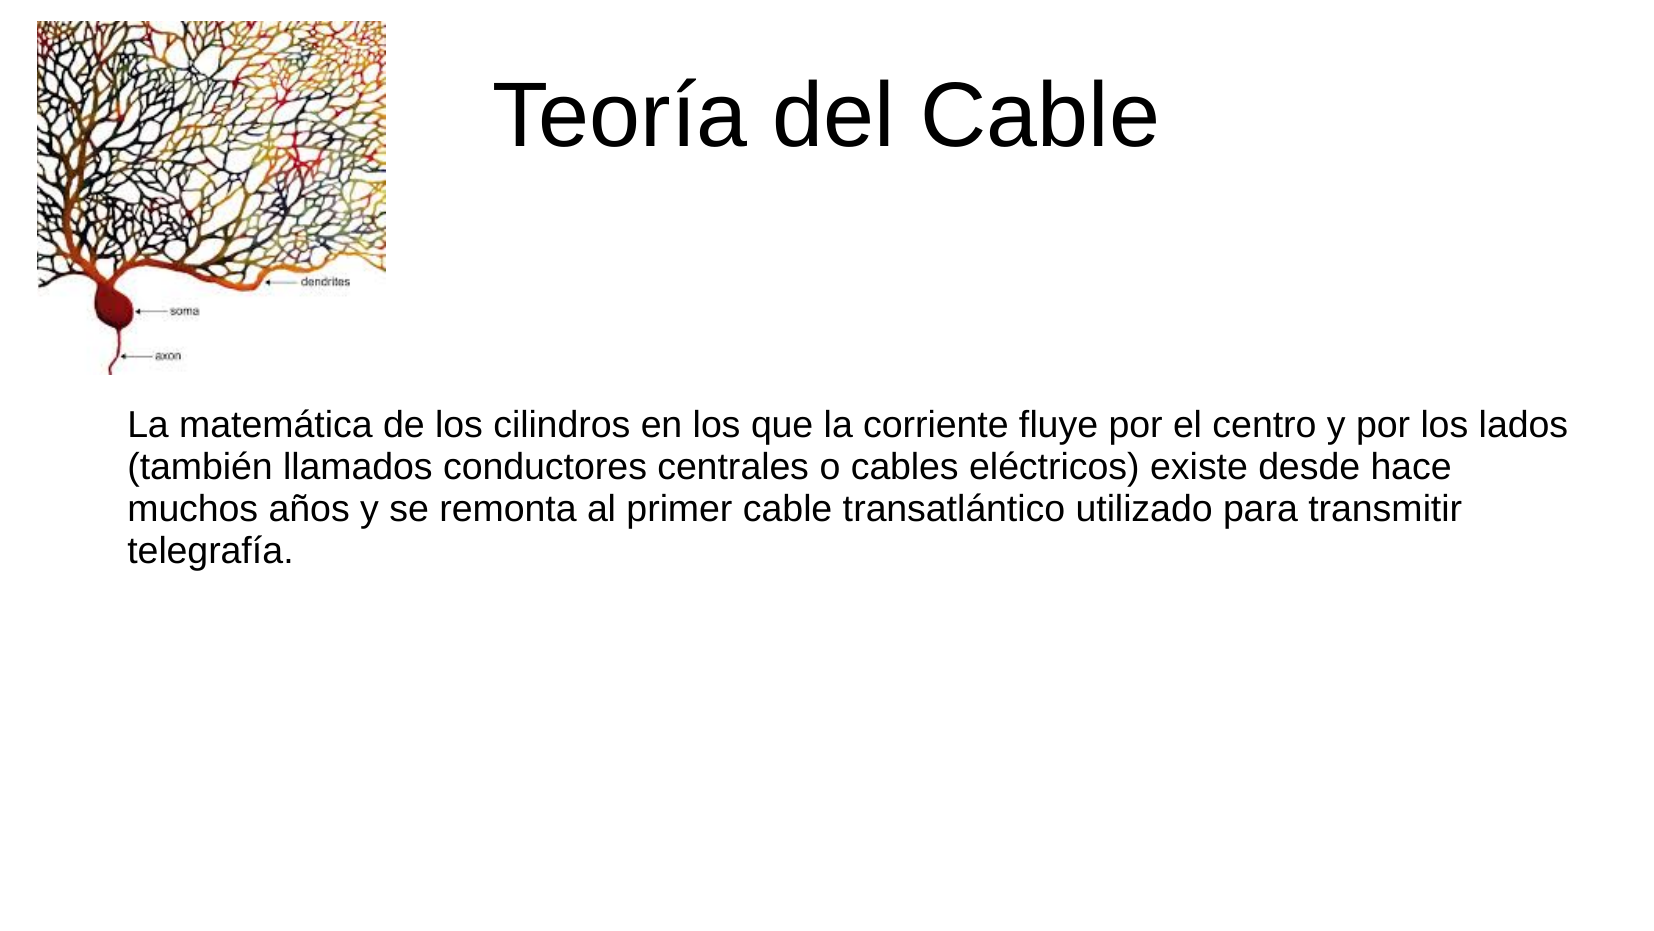

# Teoría del Cable
La matemática de los cilindros en los que la corriente fluye por el centro y por los lados (también llamados conductores centrales o cables eléctricos) existe desde hace muchos años y se remonta al primer cable transatlántico utilizado para transmitir telegrafía.